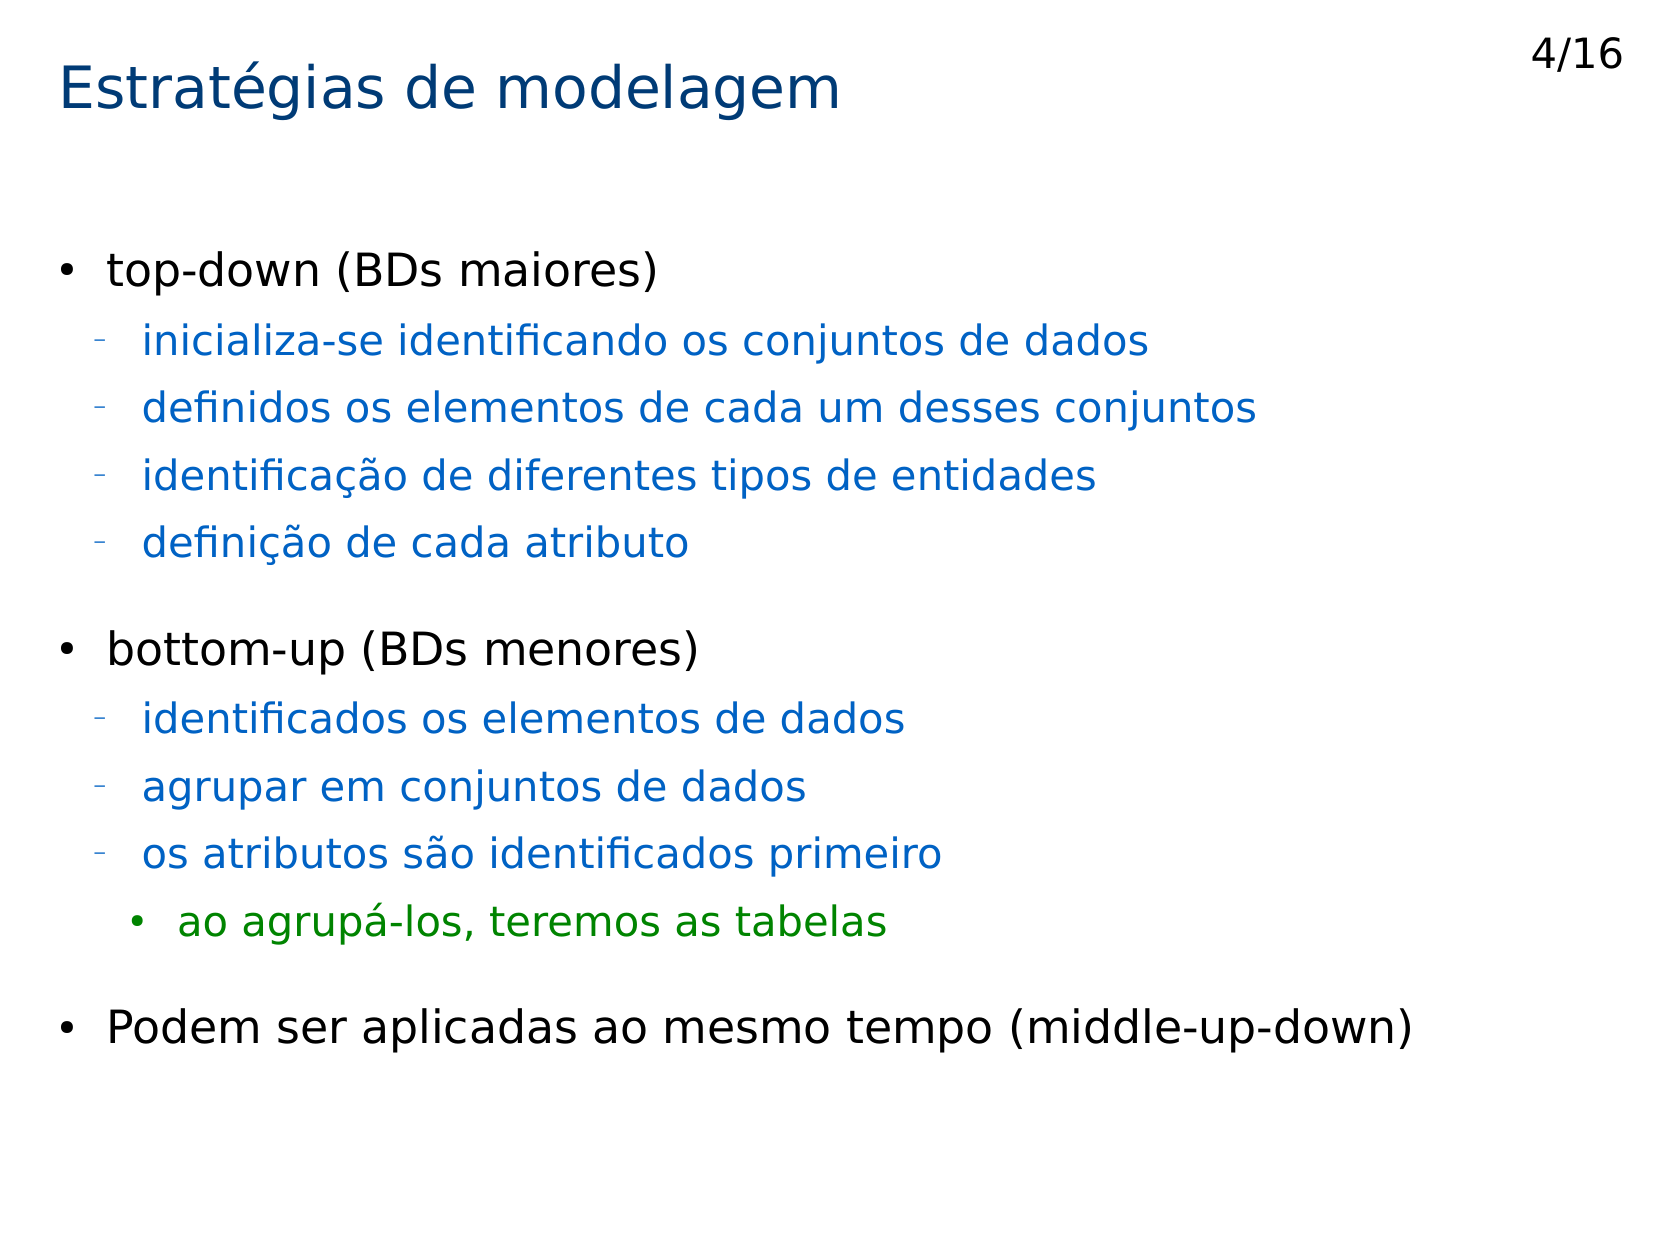

# Estratégias de modelagem
4
top-down (BDs maiores)
inicializa-se identificando os conjuntos de dados
definidos os elementos de cada um desses conjuntos
identificação de diferentes tipos de entidades
definição de cada atributo
bottom-up (BDs menores)
identificados os elementos de dados
agrupar em conjuntos de dados
os atributos são identificados primeiro
ao agrupá-los, teremos as tabelas
Podem ser aplicadas ao mesmo tempo (middle-up-down)